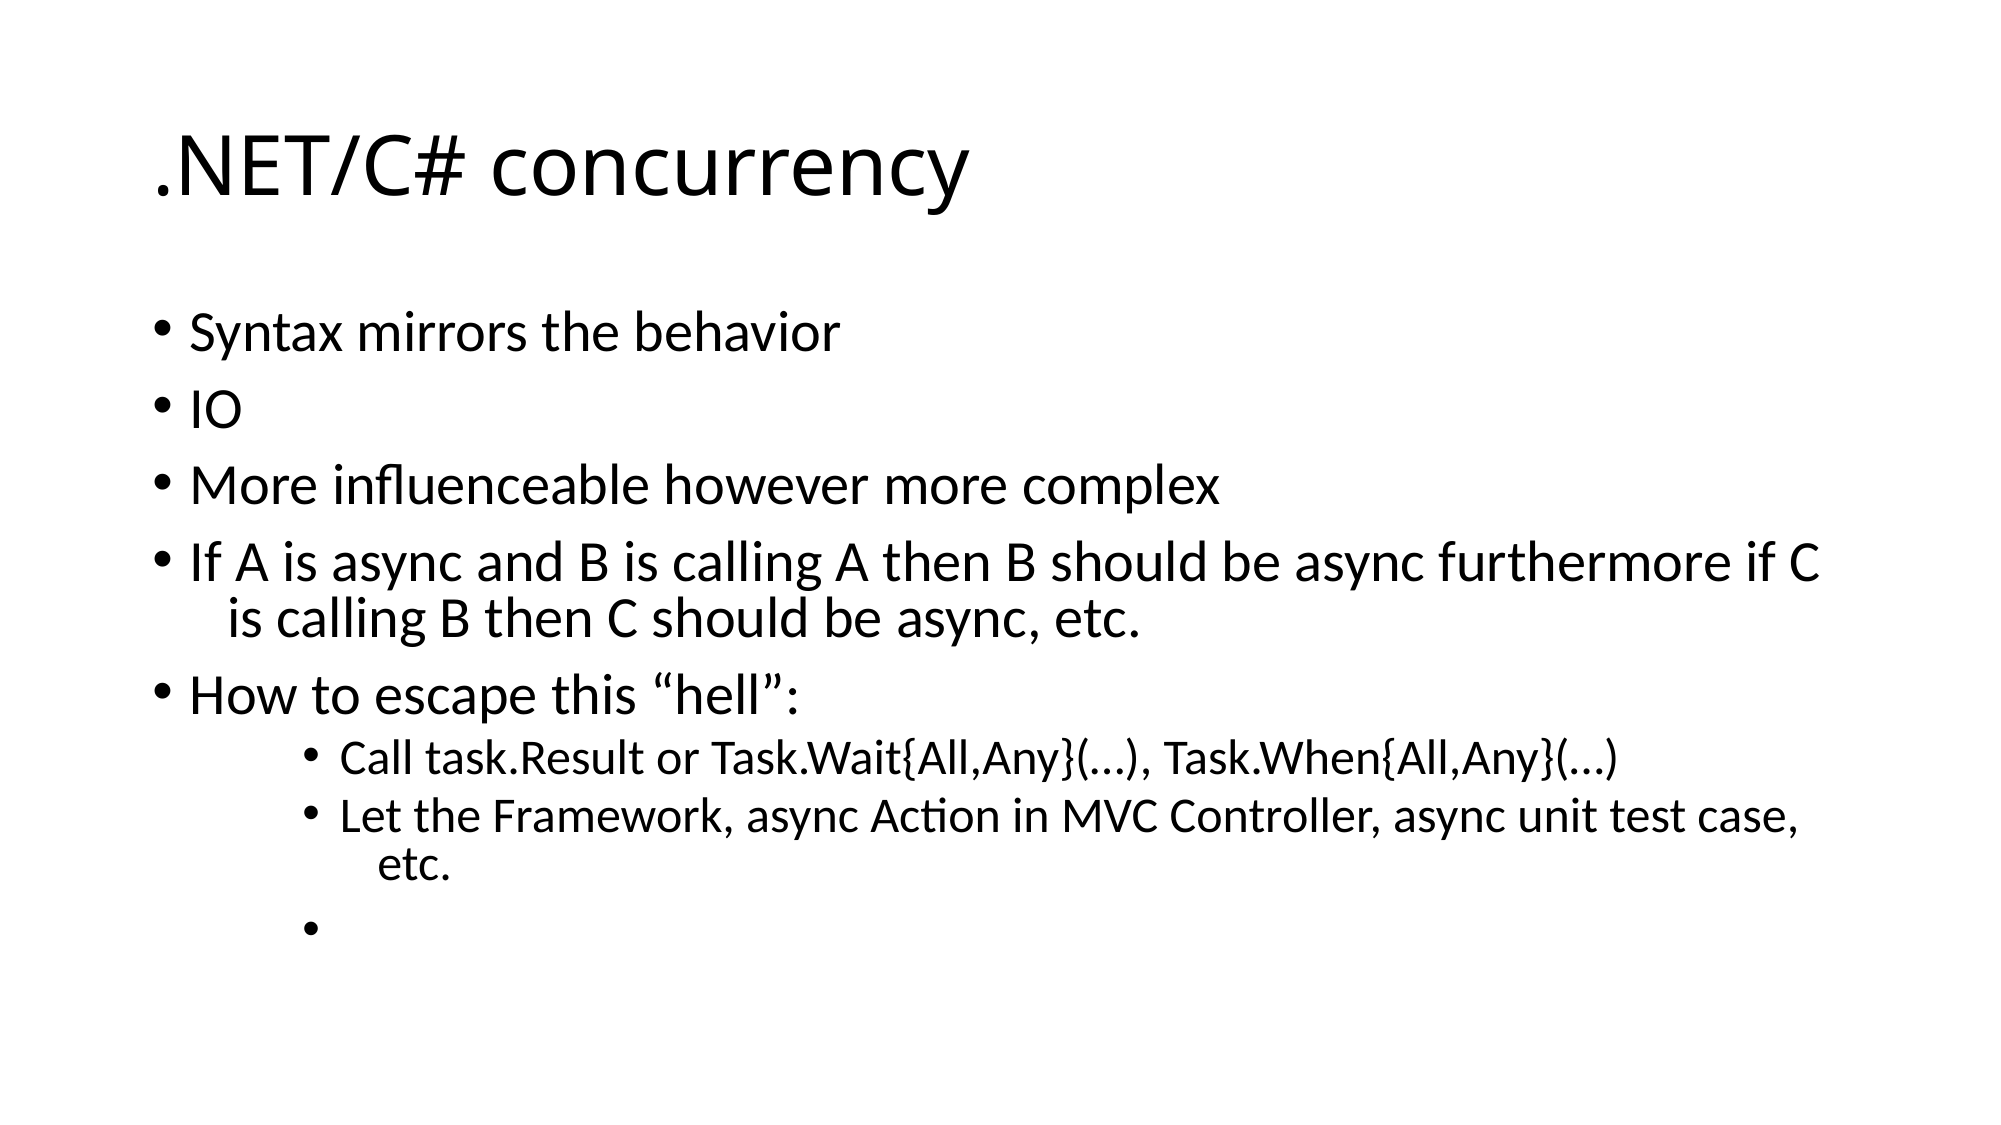

# .NET/C# concurrency
Syntax mirrors the behavior
IO
More influenceable however more complex
If A is async and B is calling A then B should be async furthermore if C is calling B then C should be async, etc.
How to escape this “hell”:
Call task.Result or Task.Wait{All,Any}(…), Task.When{All,Any}(…)
Let the Framework, async Action in MVC Controller, async unit test case, etc.